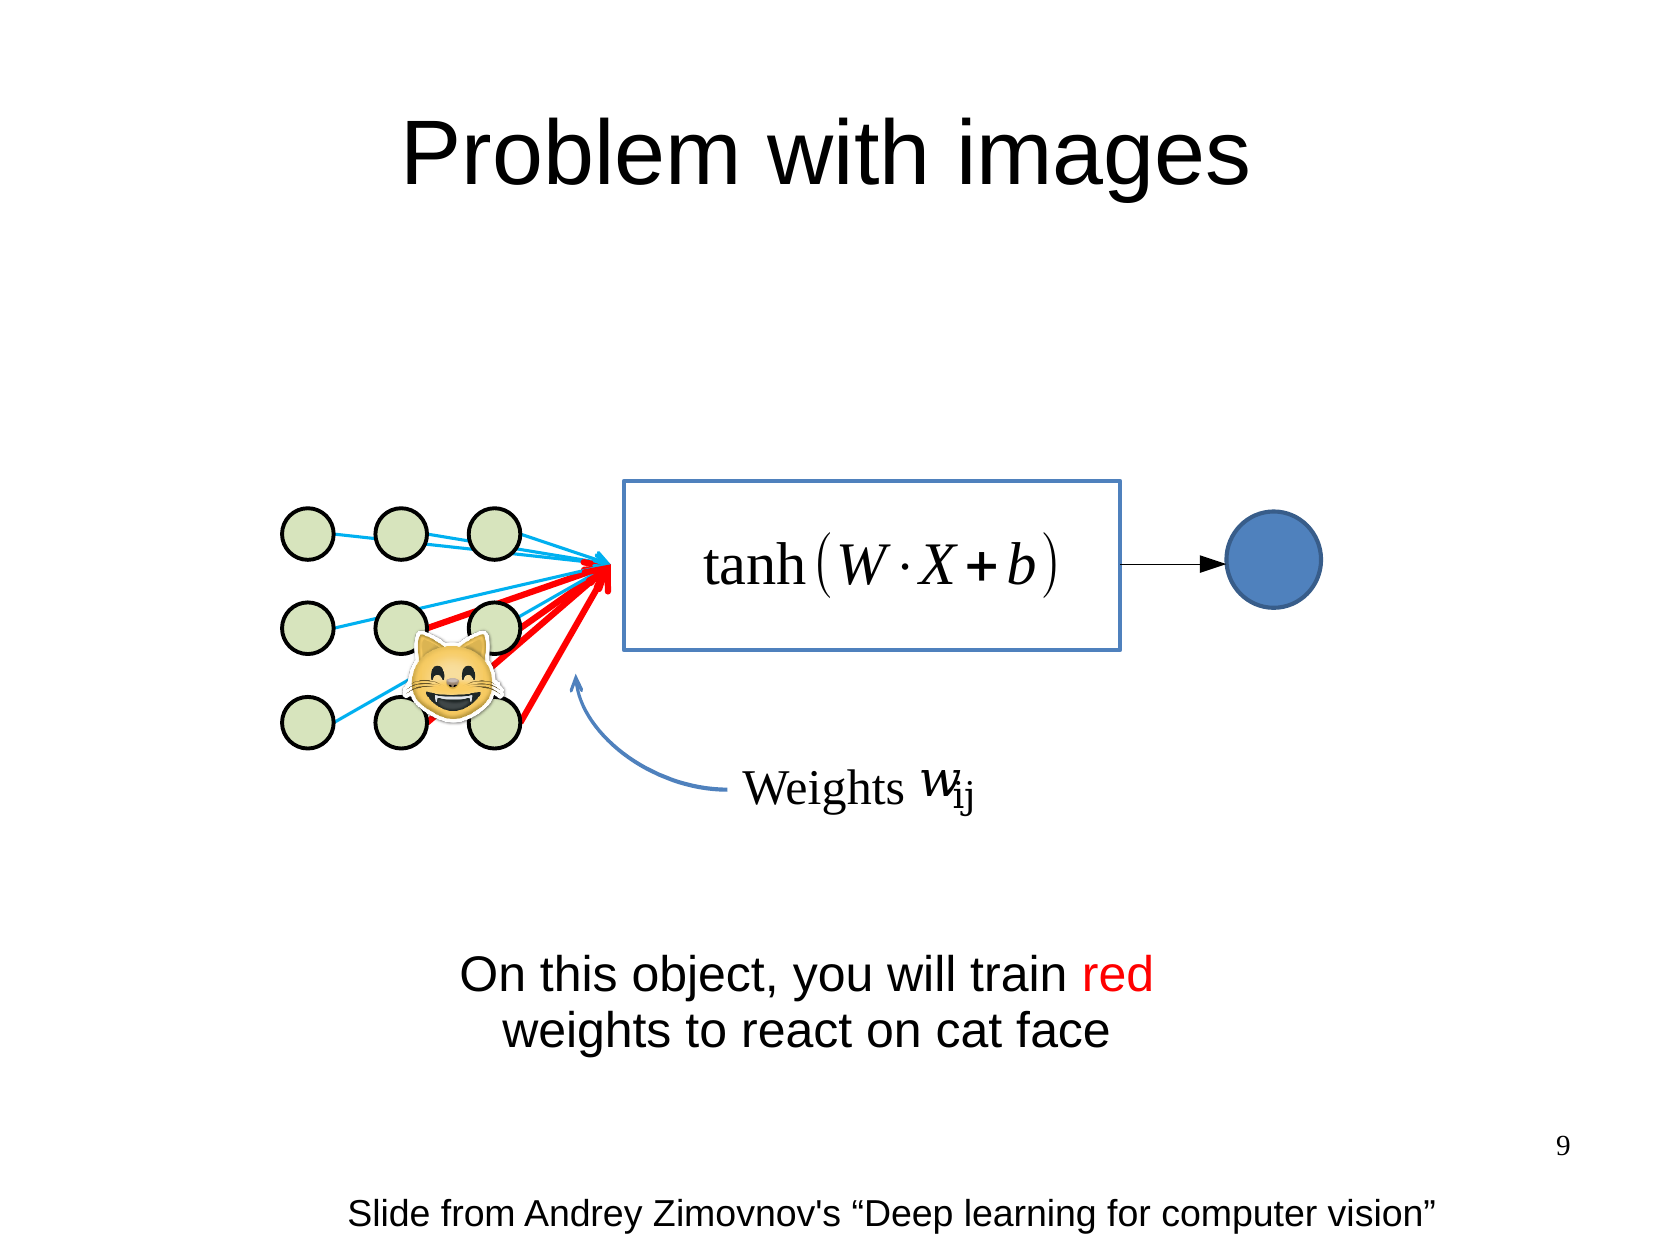

# Problem with images
𝑤
Weights
ij
On this object, you will train red
weights to react on cat face
9
Slide from Andrey Zimovnov's “Deep learning for computer vision”